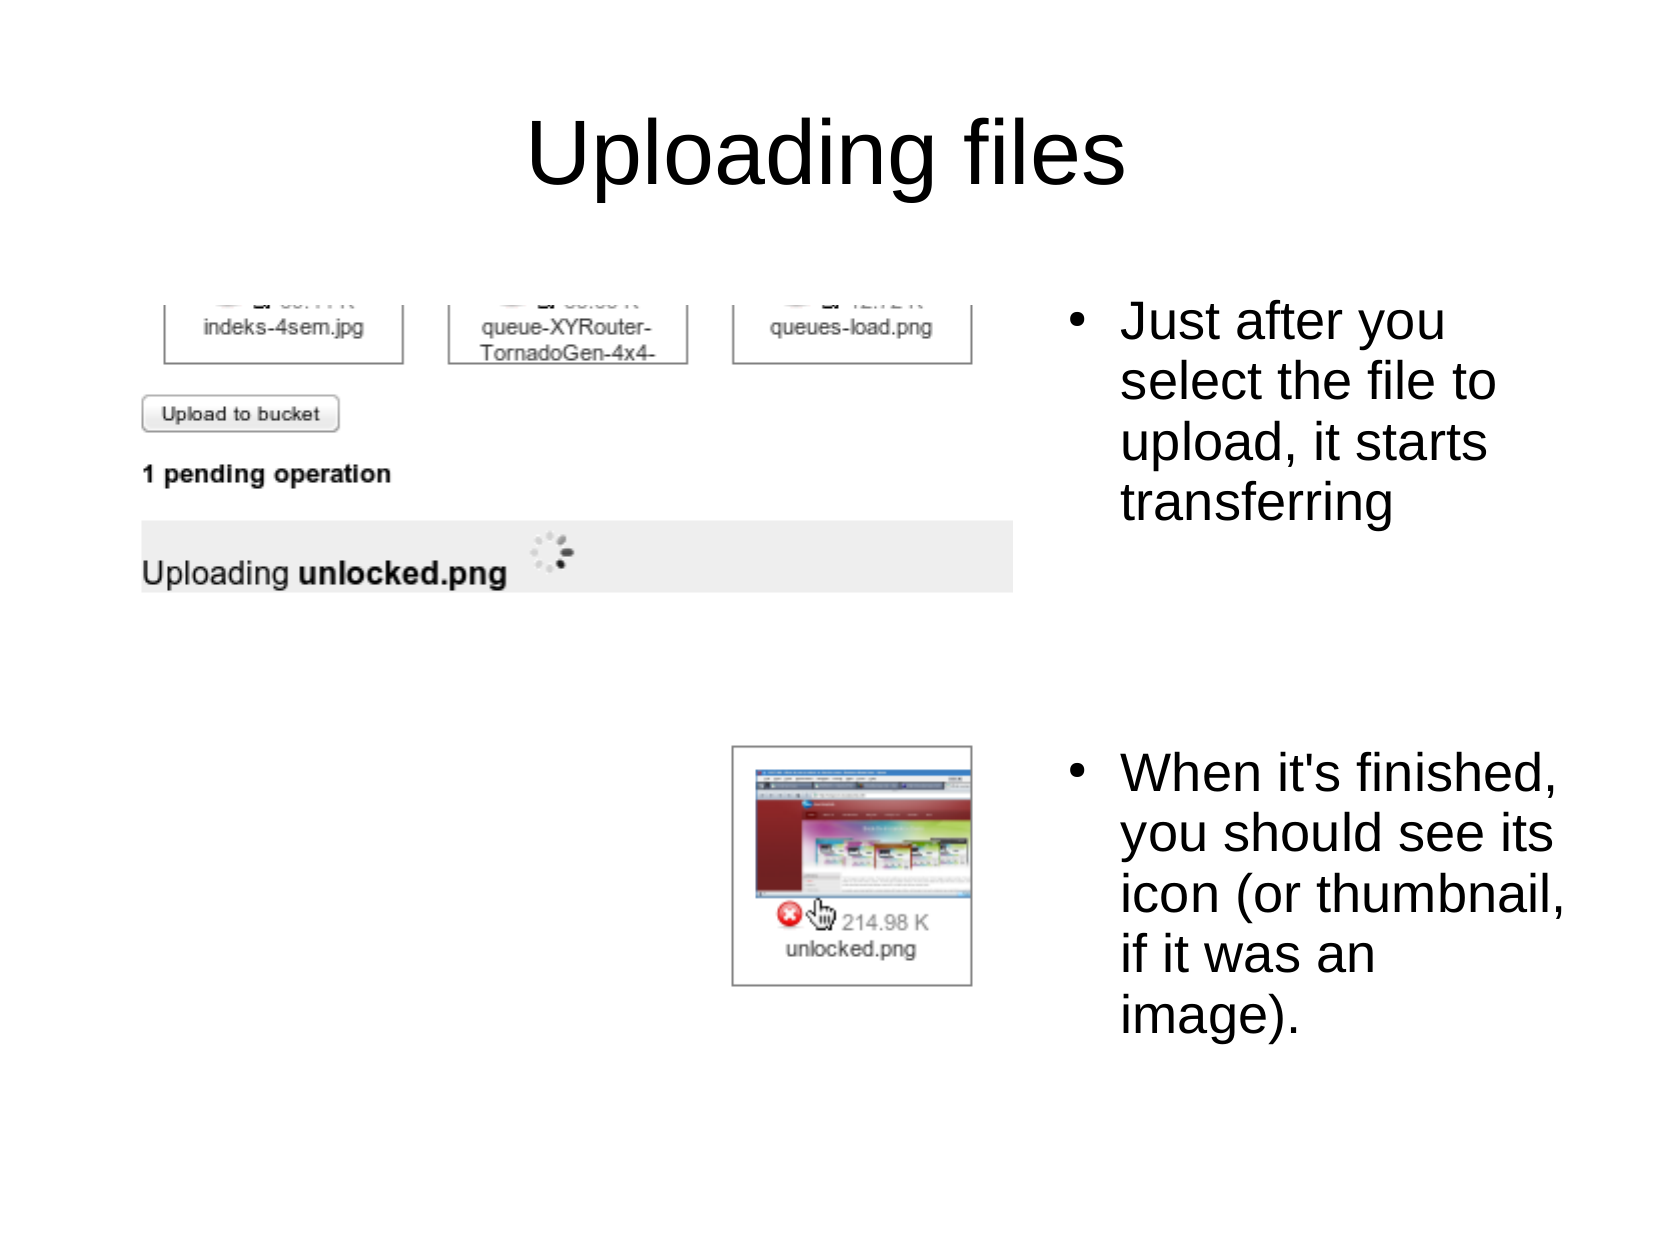

# Uploading files
Just after you select the file to upload, it starts transferring
When it's finished, you should see its icon (or thumbnail, if it was an image).